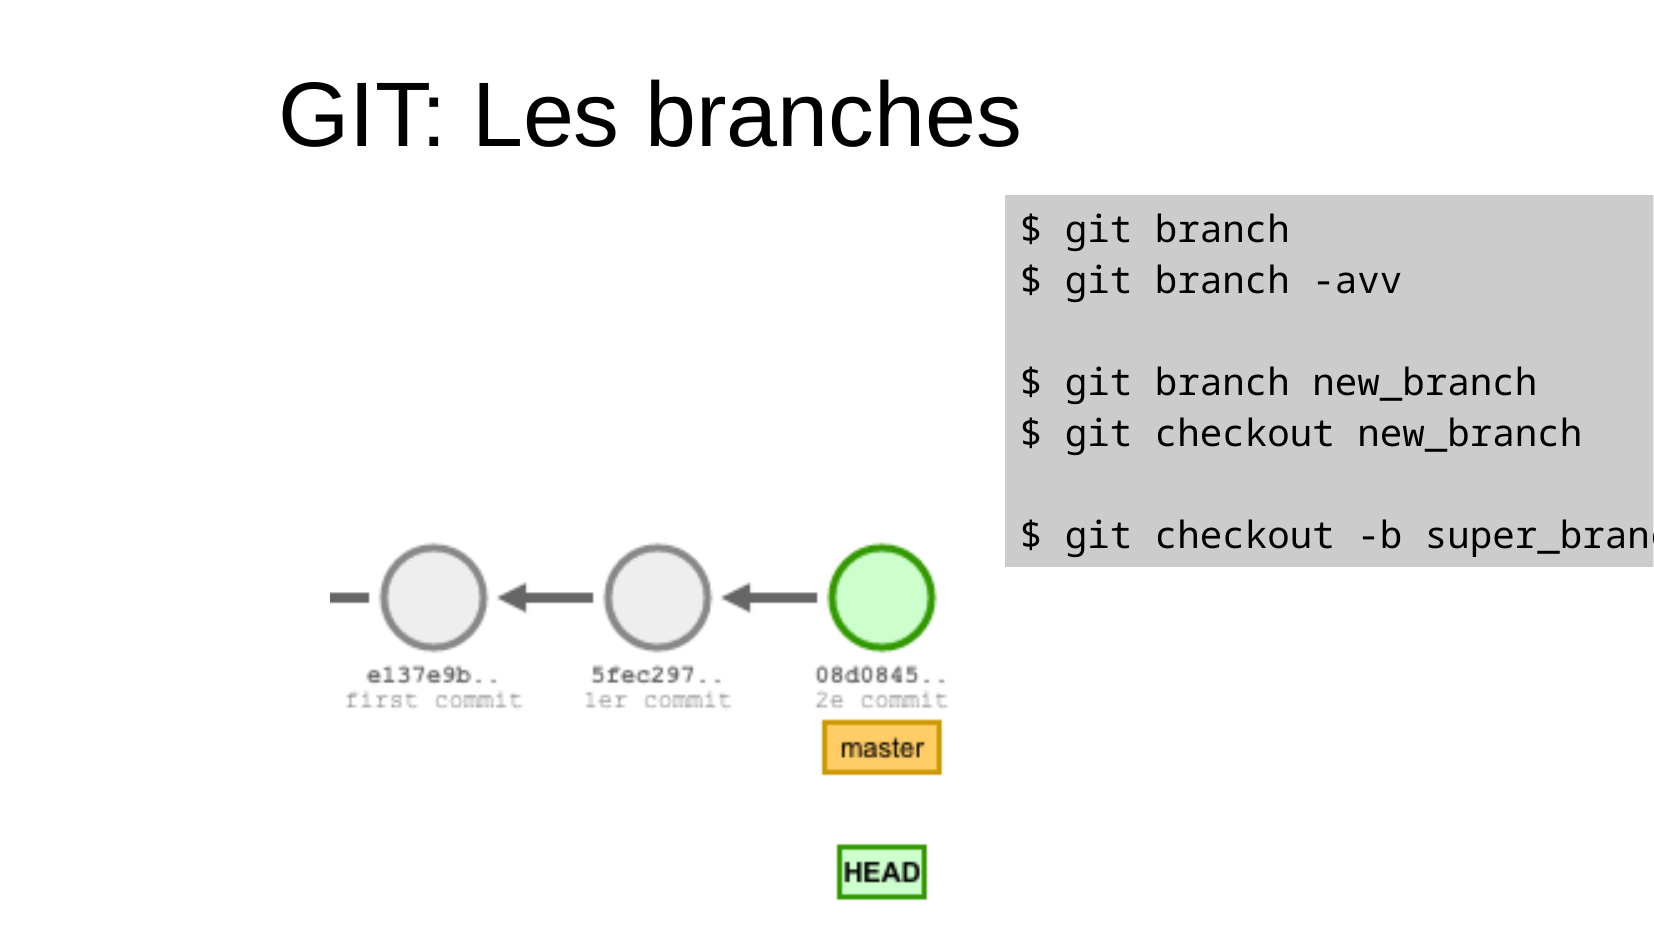

# GIT: Les branches
$ git branch
$ git branch -avv
$ git branch new_branch
$ git checkout new_branch
$ git checkout -b super_branch